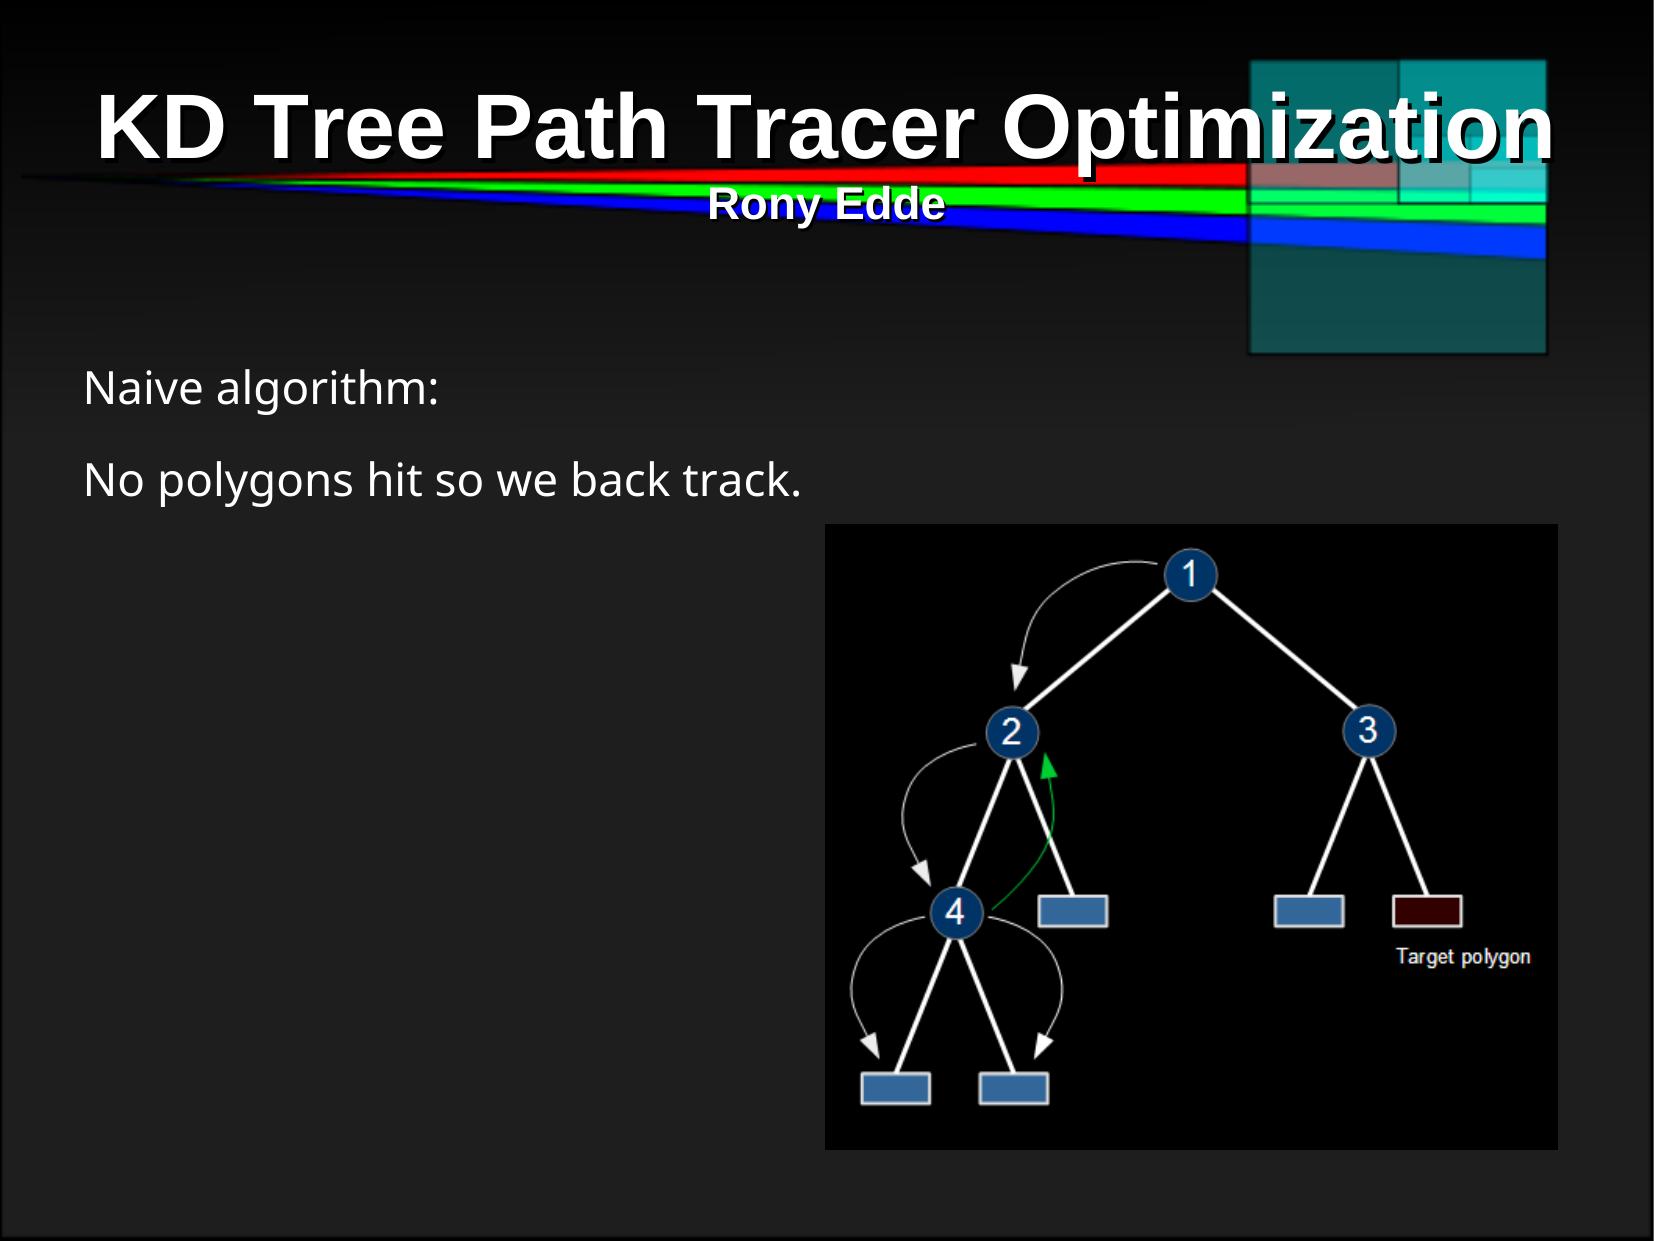

KD Tree Path Tracer Optimization
Rony Edde
# Naive algorithm:
No polygons hit so we back track.